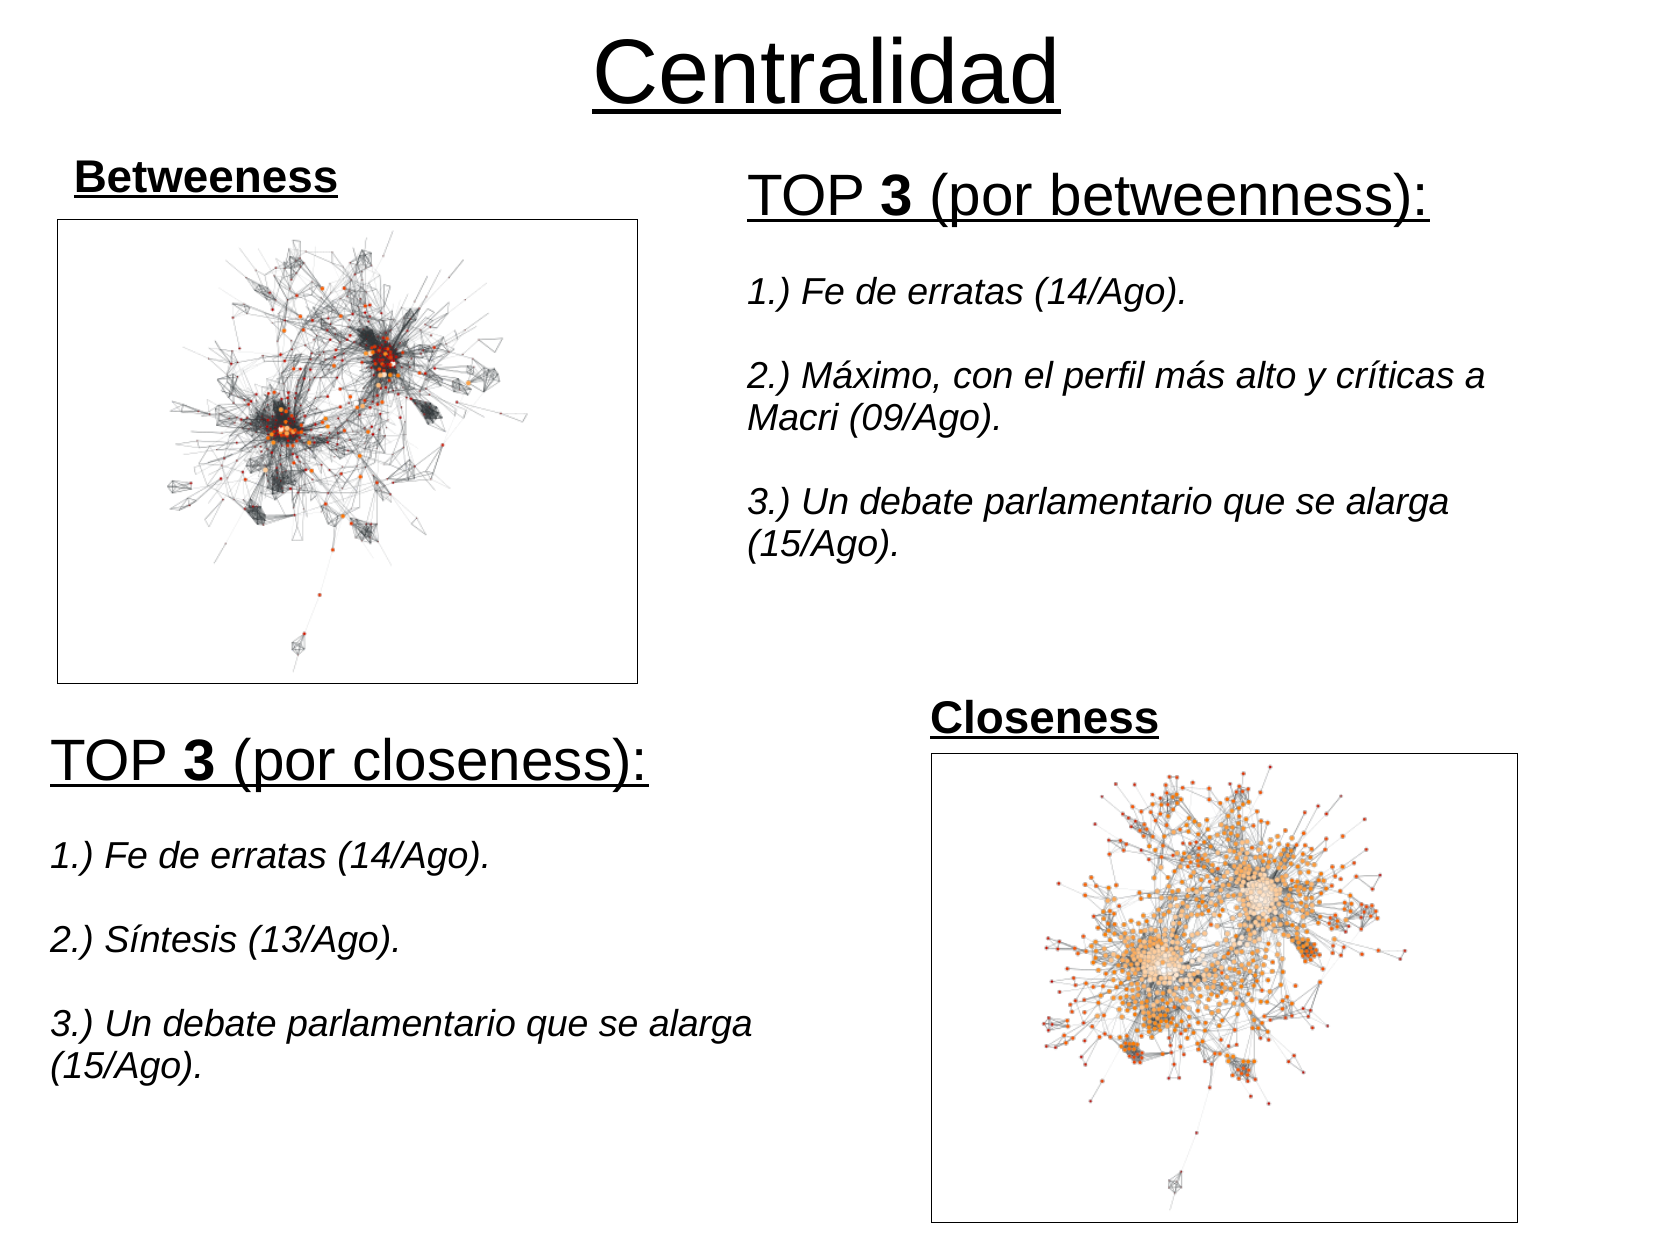

# Centralidad
Betweeness
TOP 3 (por betweenness):
1.) Fe de erratas (14/Ago).
2.) Máximo, con el perfil más alto y críticas a Macri (09/Ago).
3.) Un debate parlamentario que se alarga (15/Ago).
Closeness
TOP 3 (por closeness):
1.) Fe de erratas (14/Ago).
2.) Síntesis (13/Ago).
3.) Un debate parlamentario que se alarga (15/Ago).